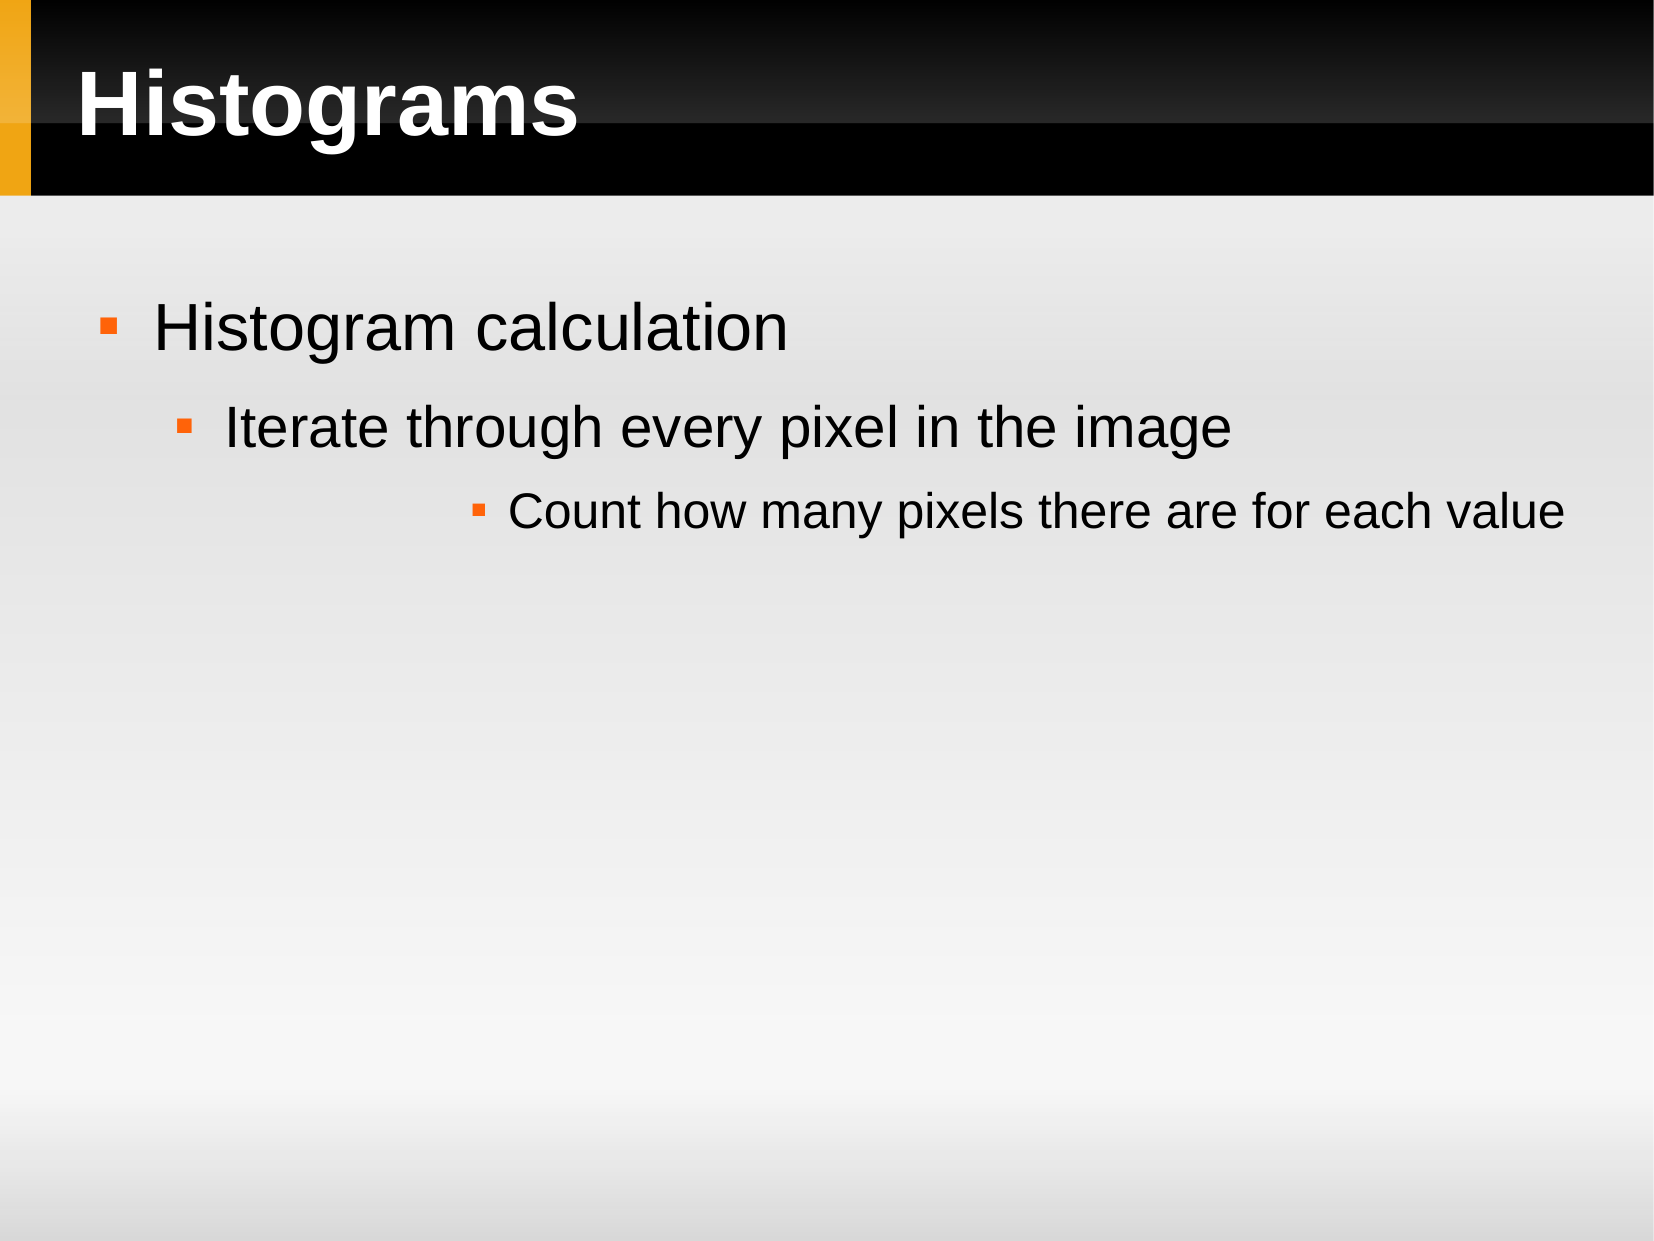

# Histograms
Histogram calculation
Iterate through every pixel in the image
Count how many pixels there are for each value